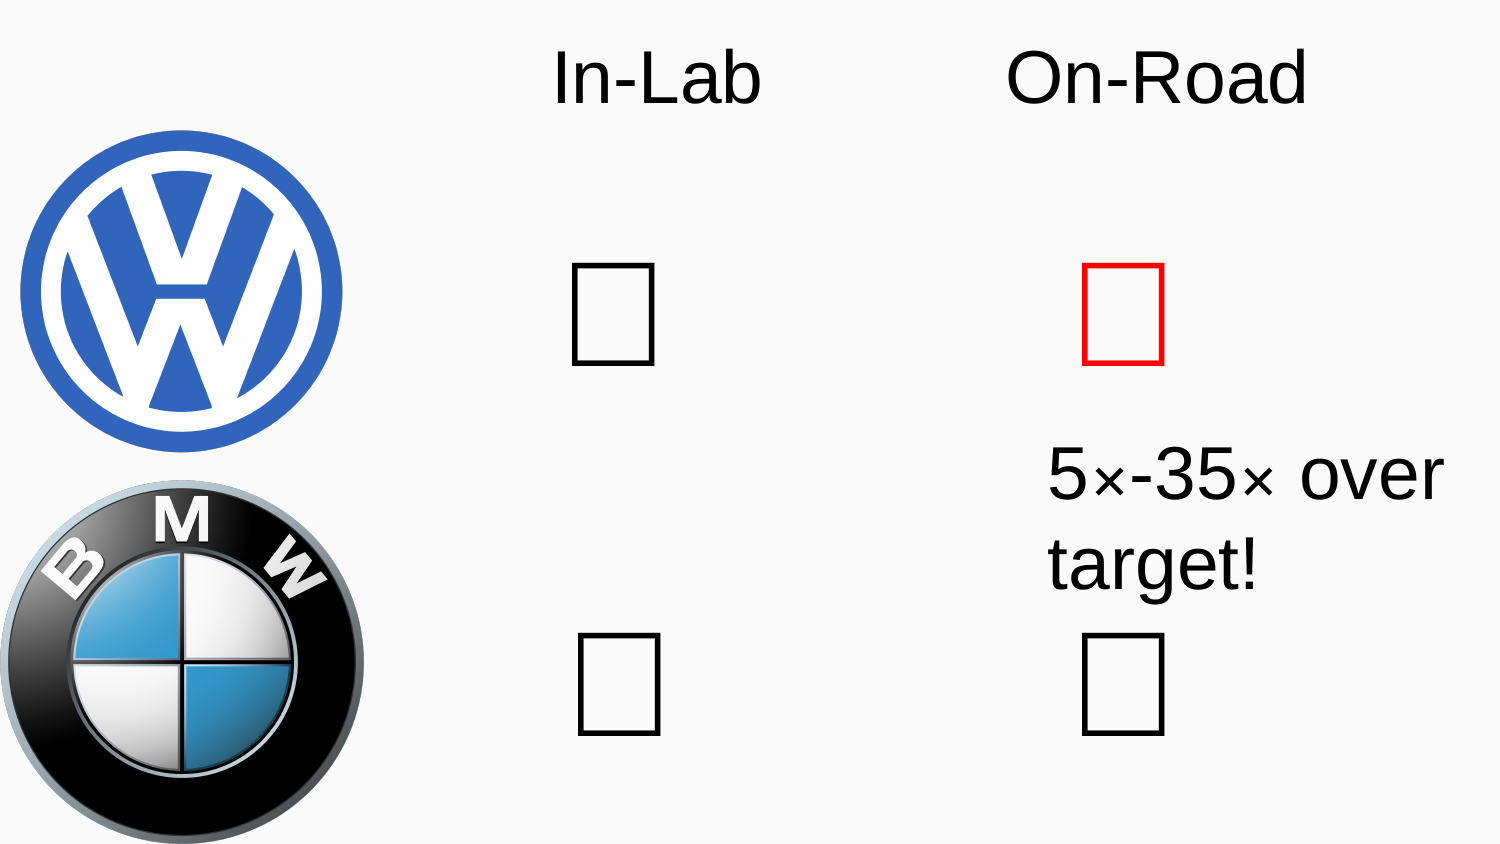

In-Lab
On-Road
✅
❌
5✕-35✕ over target!
✅
✅